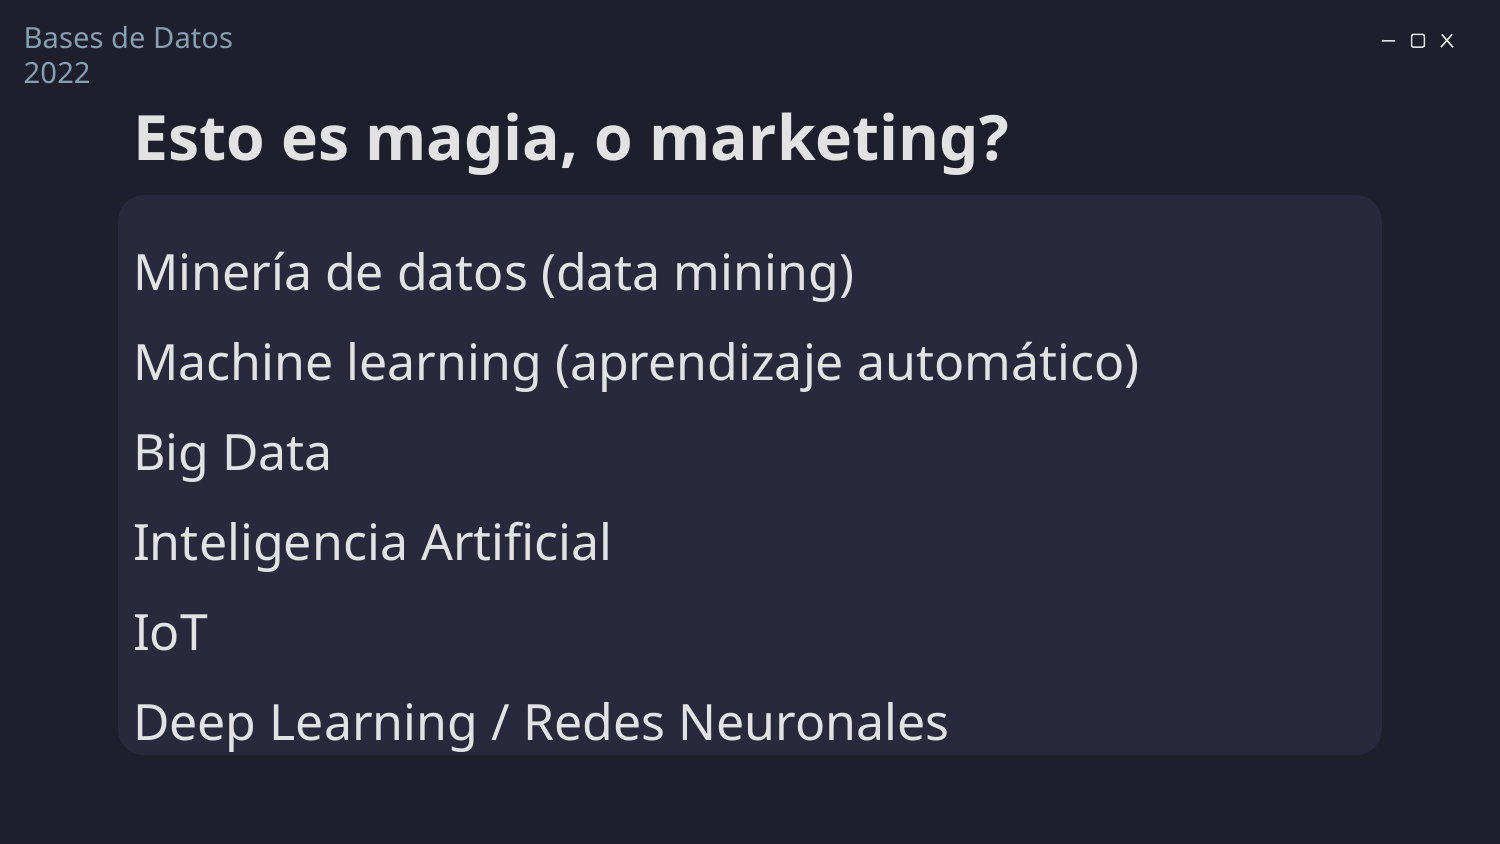

# Esto es magia, o marketing?
Minería de datos (data mining)
Machine learning (aprendizaje automático)
Big Data
Inteligencia Artificial
IoT
Deep Learning / Redes Neuronales